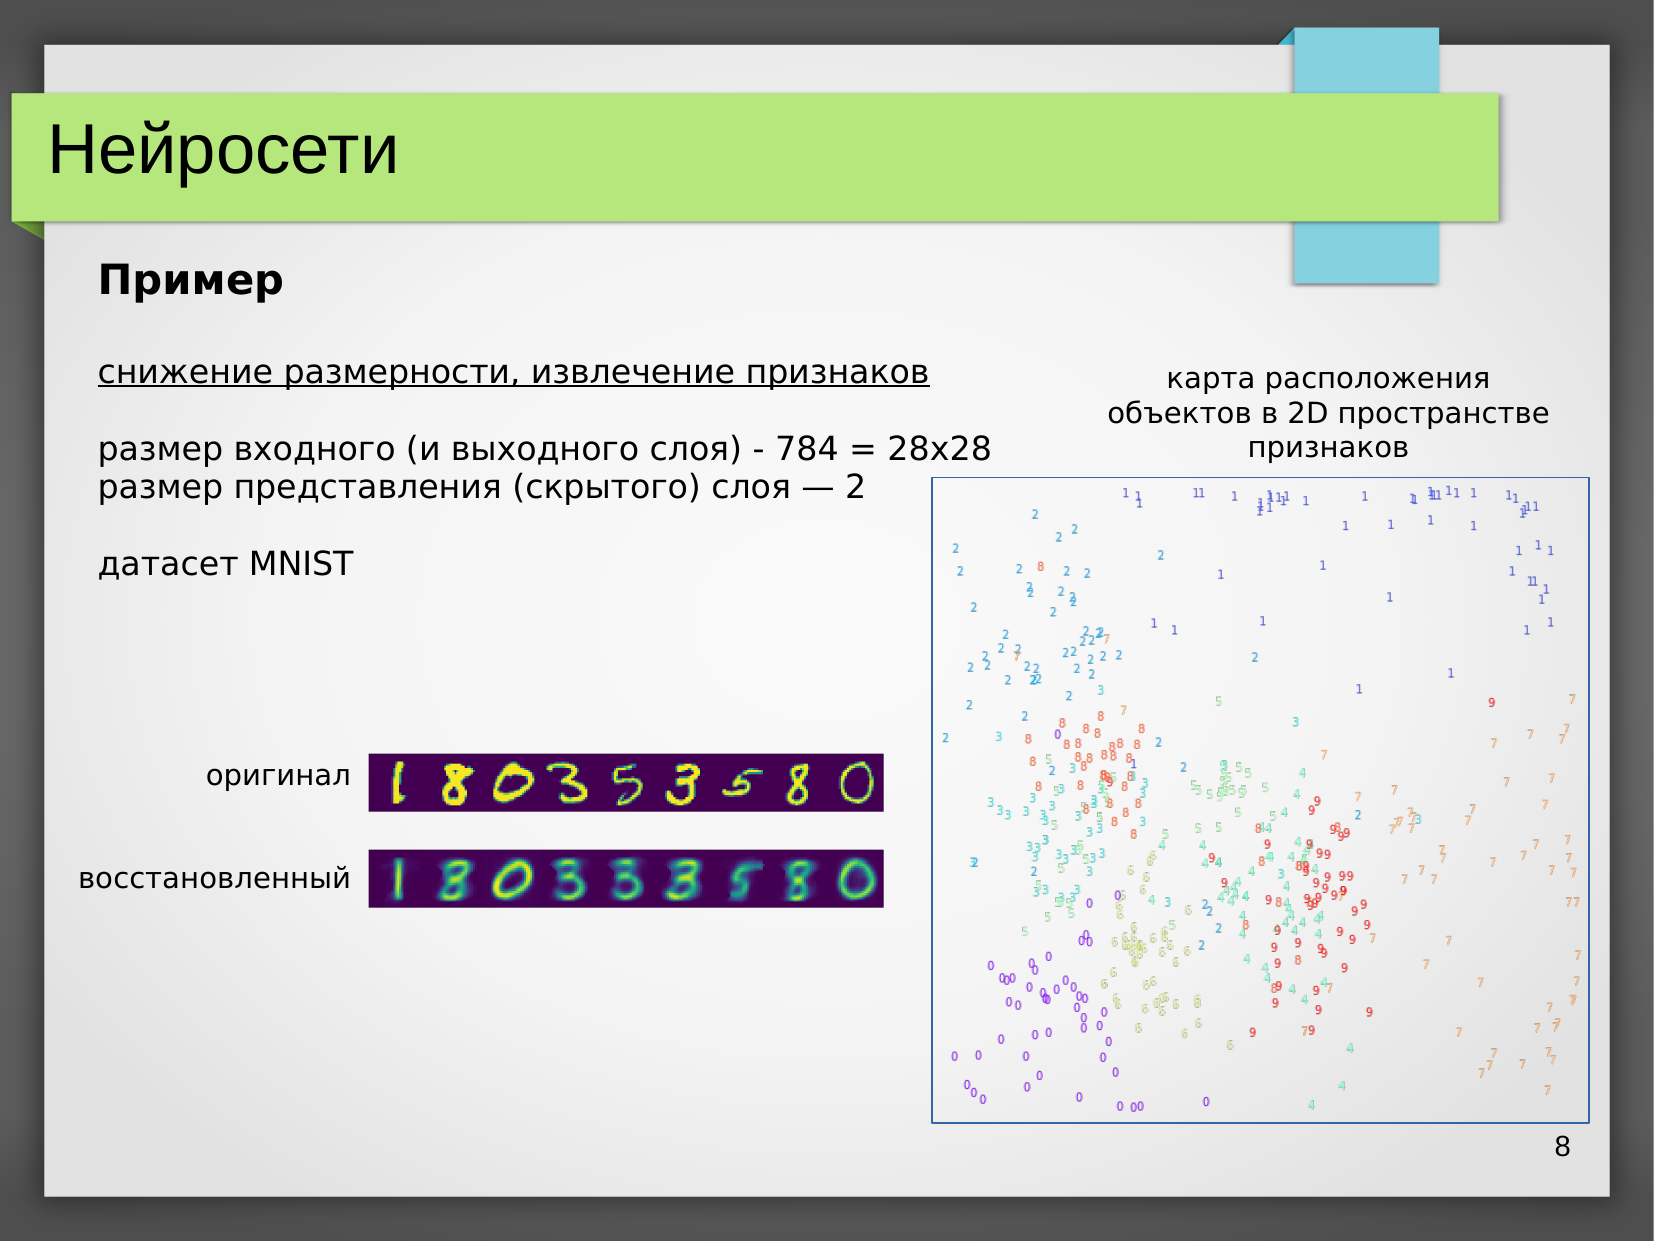

# Нейросети
Пример
снижение размерности, извлечение признаков
размер входного (и выходного слоя) - 784 = 28x28
размер представления (скрытого) слоя — 2
датасет MNIST
карта расположения
объектов в 2D пространстве
признаков
оригинал
восстановленный
8